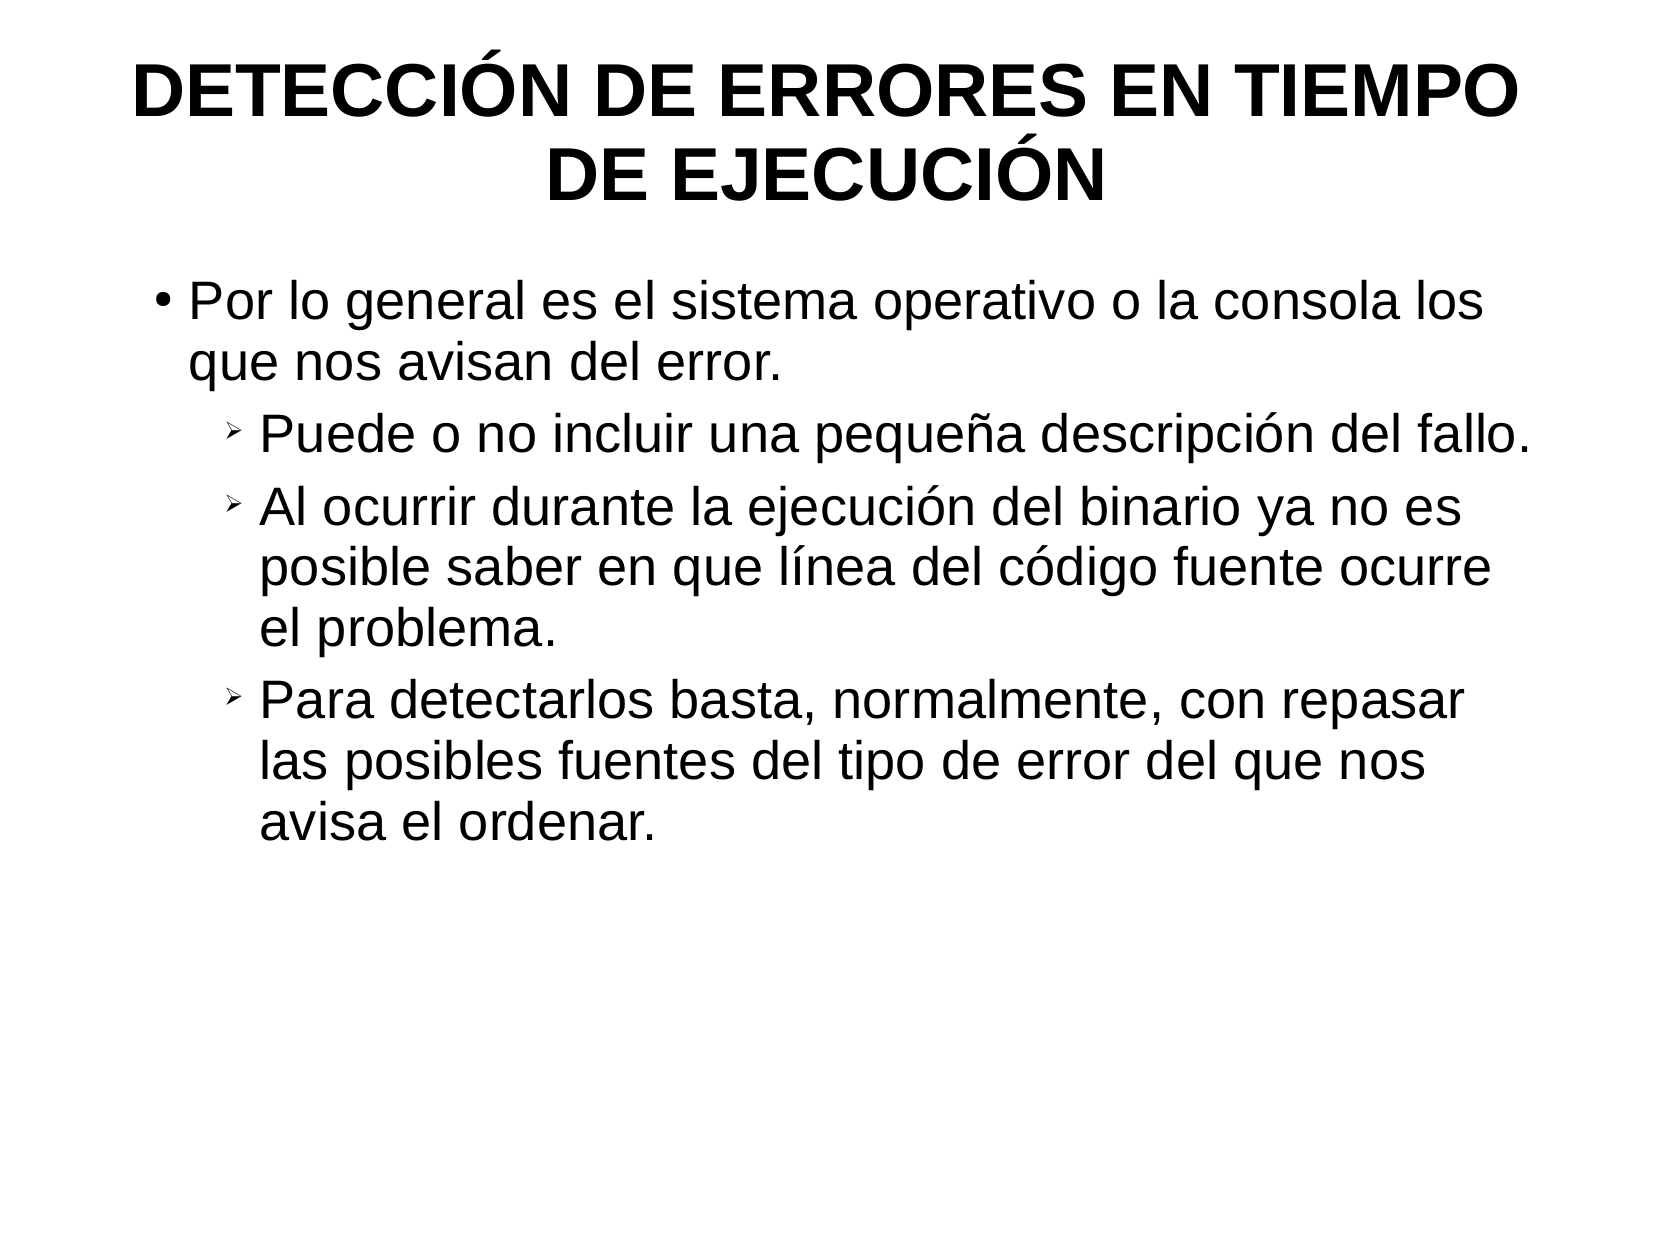

# DETECCIÓN DE ERRORES EN TIEMPO DE EJECUCIÓN
Por lo general es el sistema operativo o la consola los que nos avisan del error.
Puede o no incluir una pequeña descripción del fallo.
Al ocurrir durante la ejecución del binario ya no es posible saber en que línea del código fuente ocurre el problema.
Para detectarlos basta, normalmente, con repasar las posibles fuentes del tipo de error del que nos avisa el ordenar.